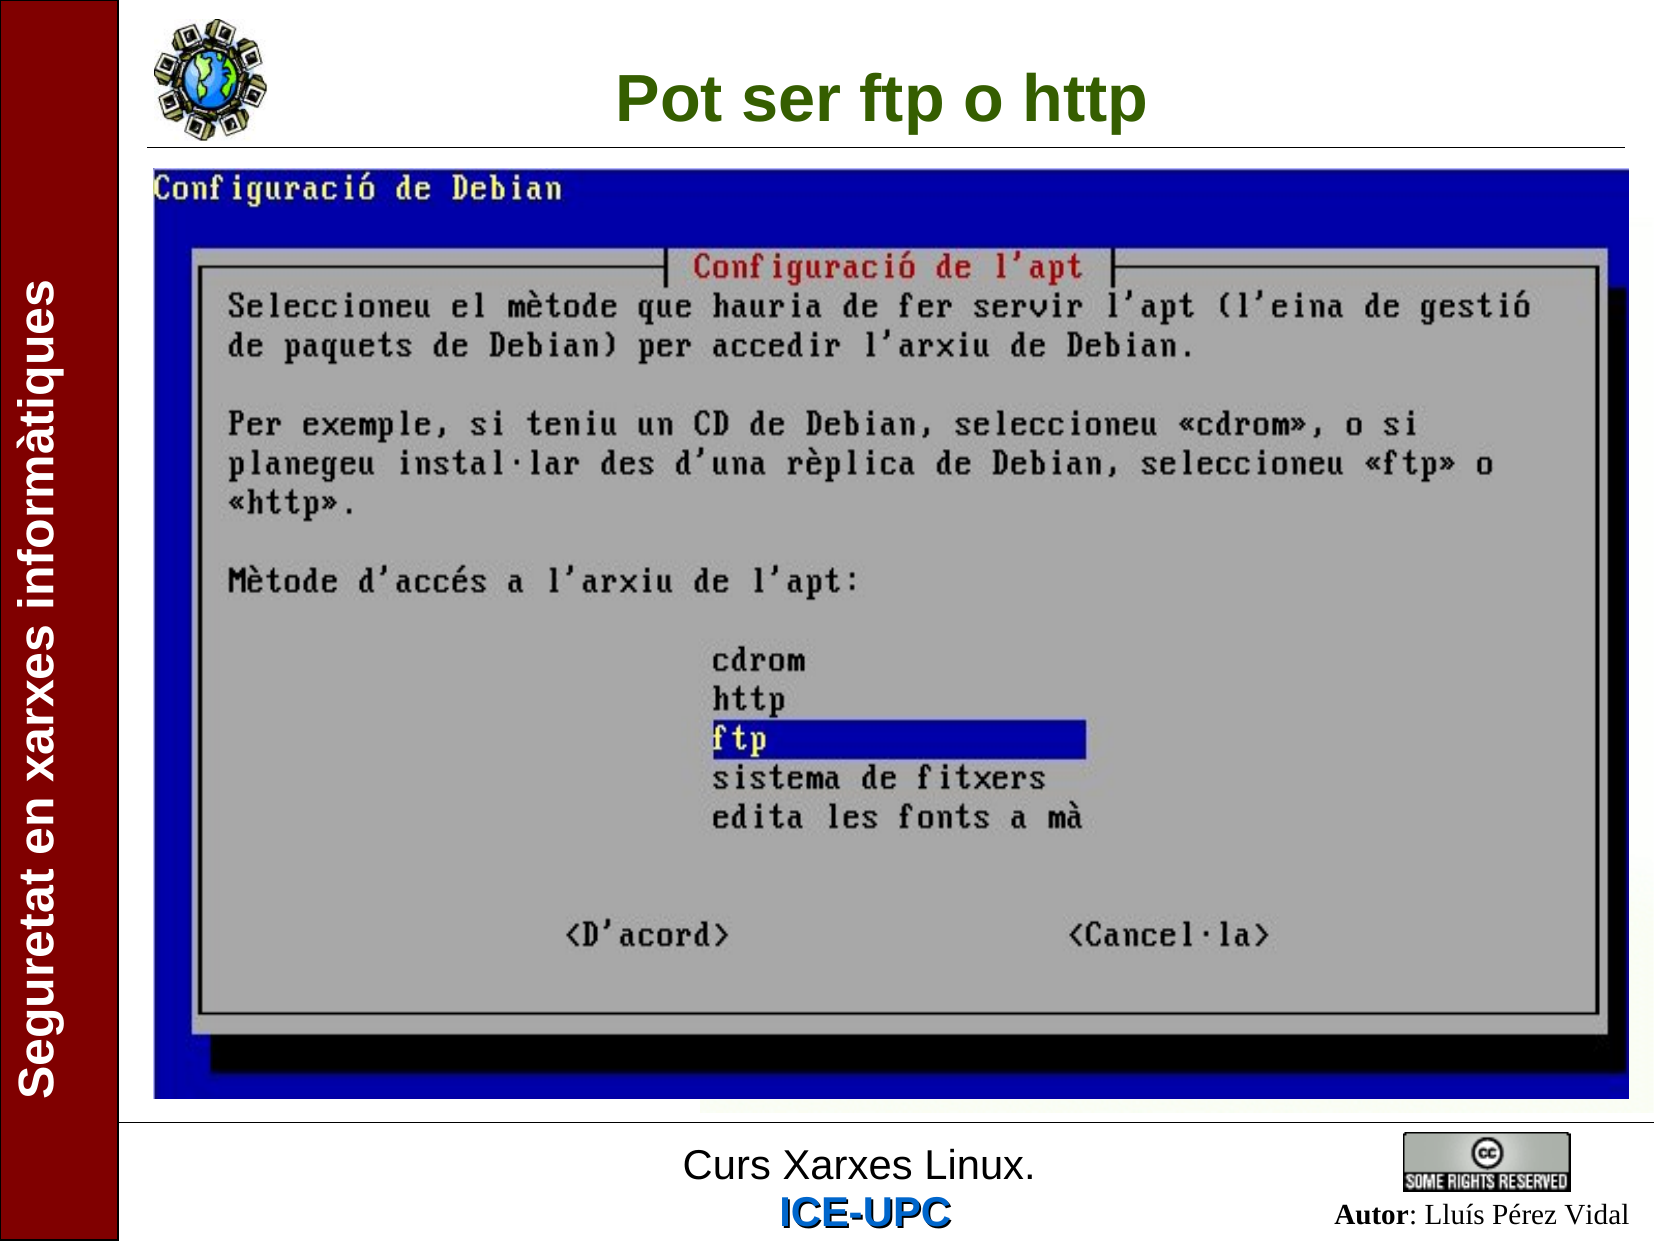

# Pot ser ftp o http
 Croquis d'arquitectura mostrant les 3 zones